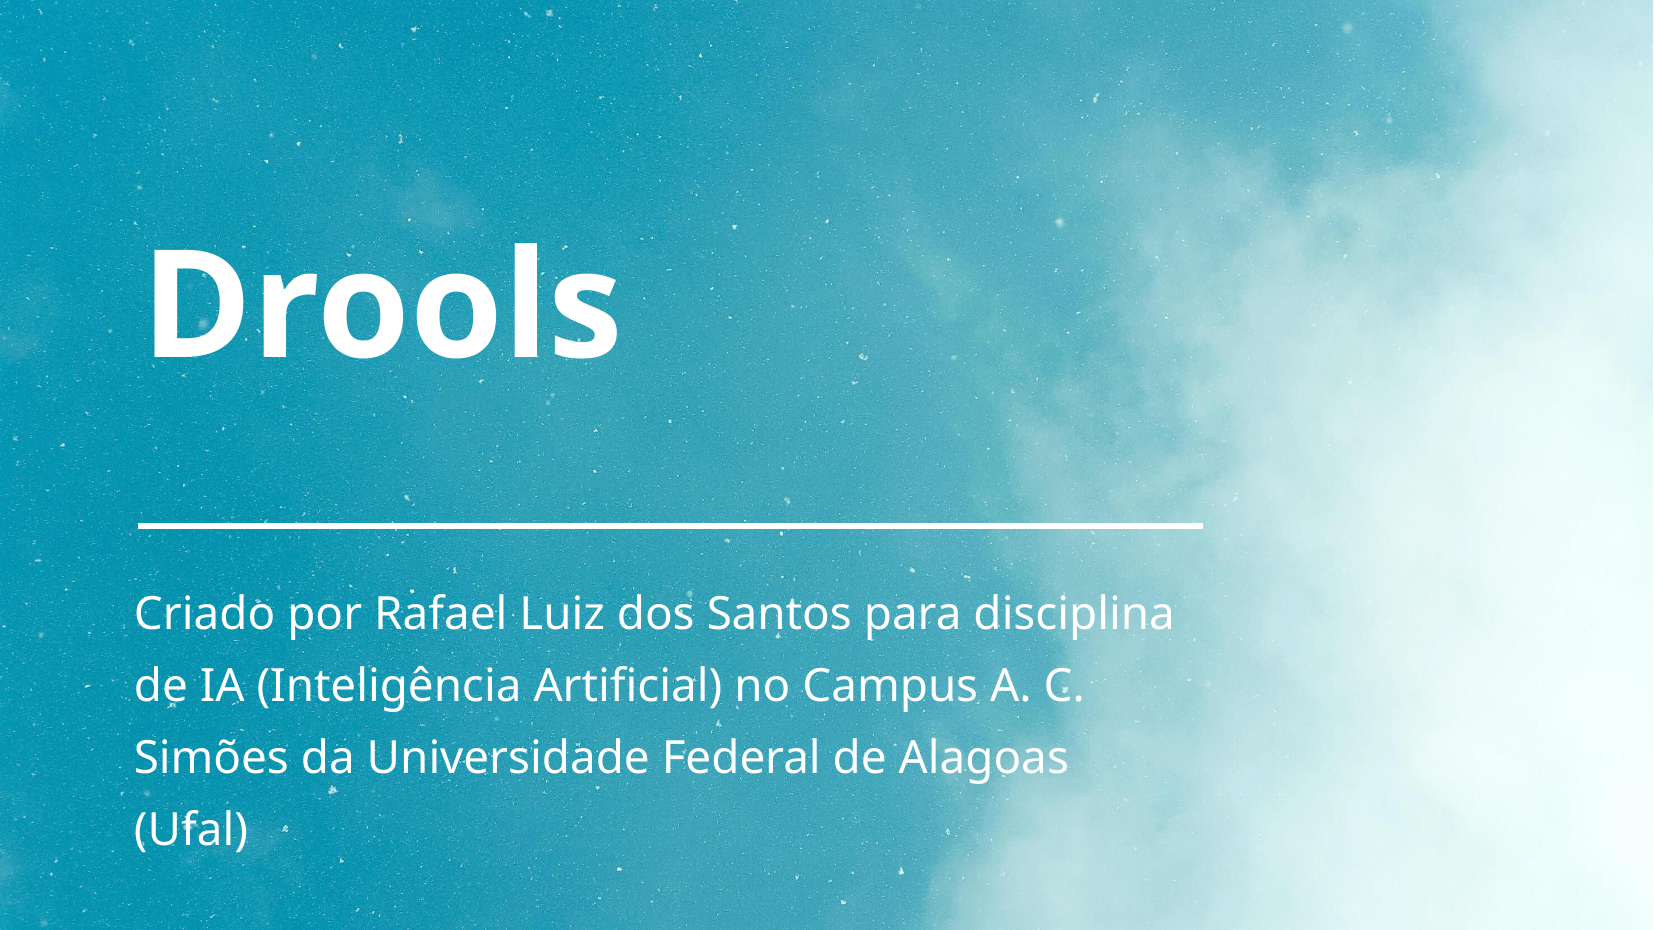

# Drools
Criado por Rafael Luiz dos Santos para disciplina de IA (Inteligência Artificial) no Campus A. C. Simões da Universidade Federal de Alagoas (Ufal)